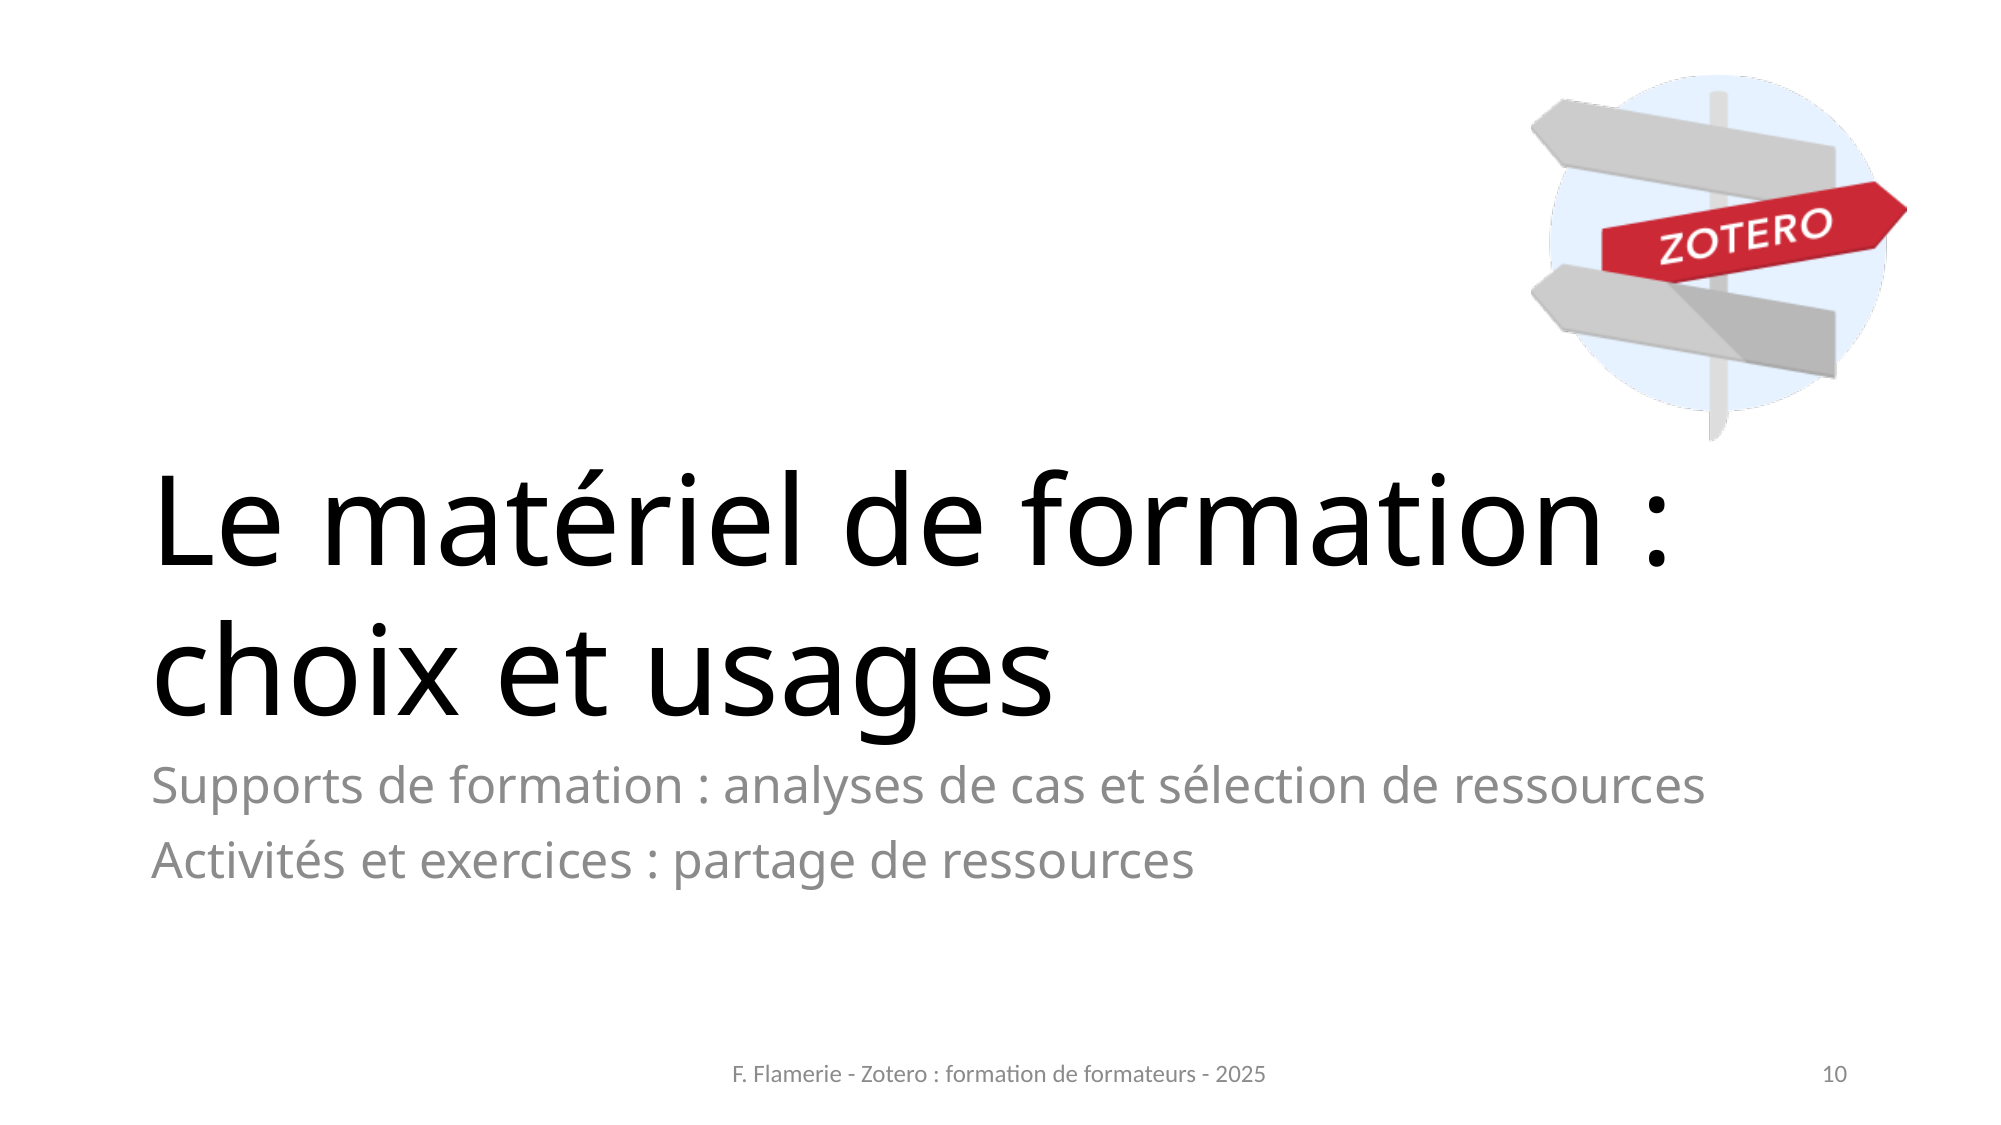

# Le matériel de formation : choix et usages
Supports de formation : analyses de cas et sélection de ressources
Activités et exercices : partage de ressources
F. Flamerie - Zotero : formation de formateurs - 2025
10